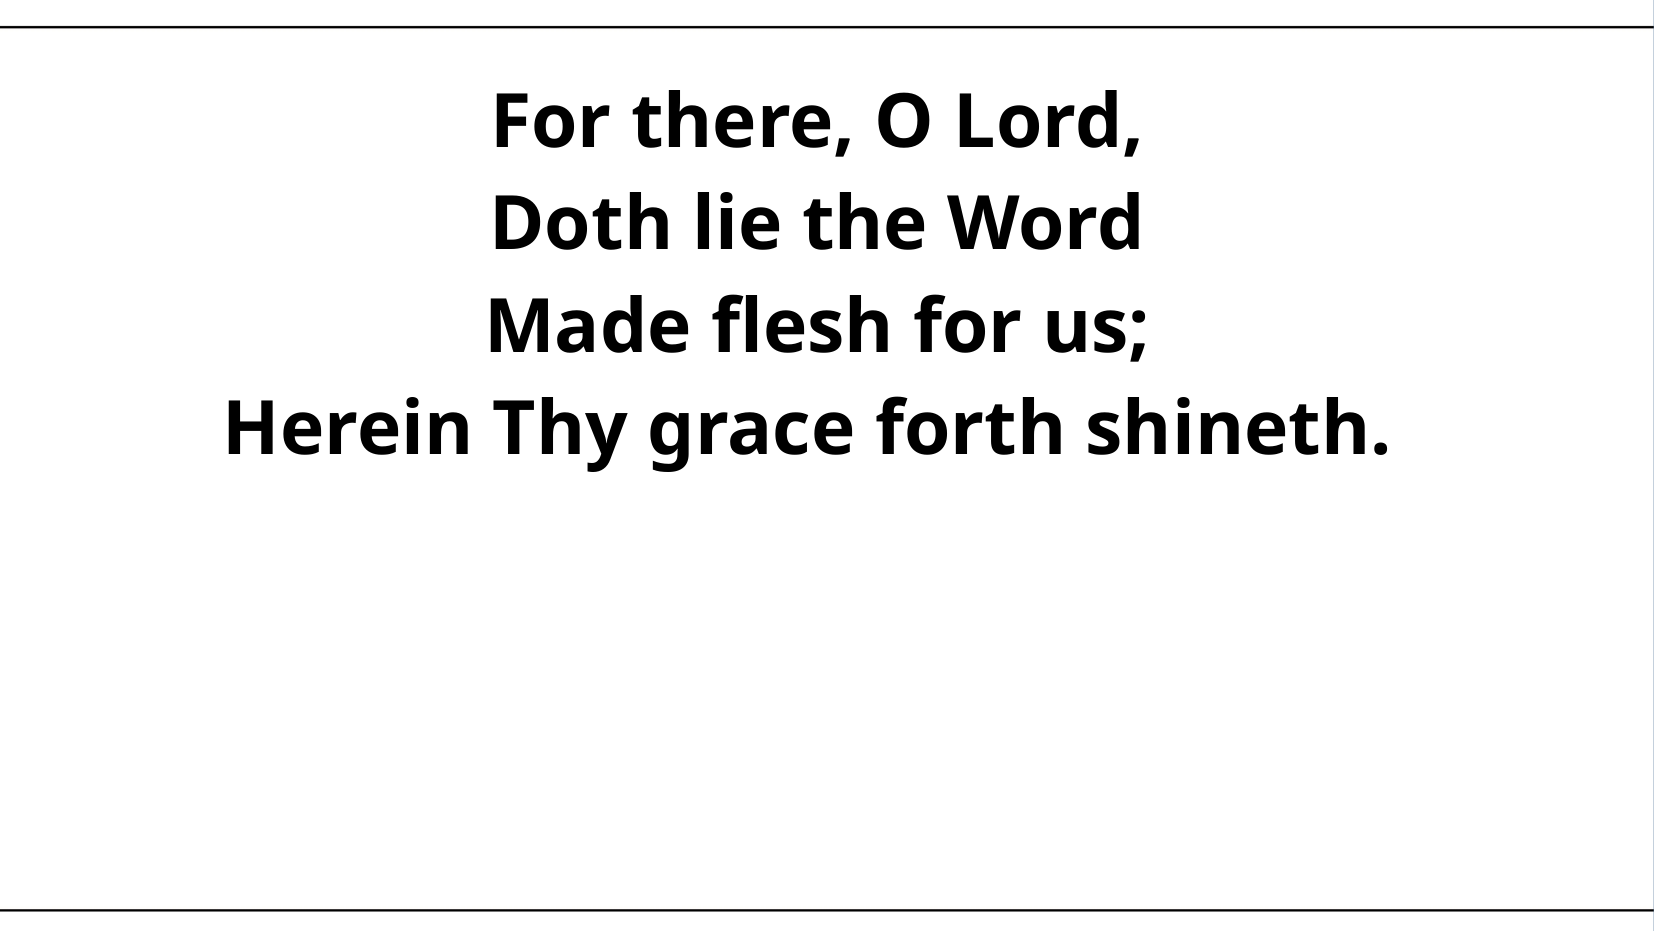

For there, O Lord,
Doth lie the Word
Made flesh for us;
Herein Thy grace forth shineth.